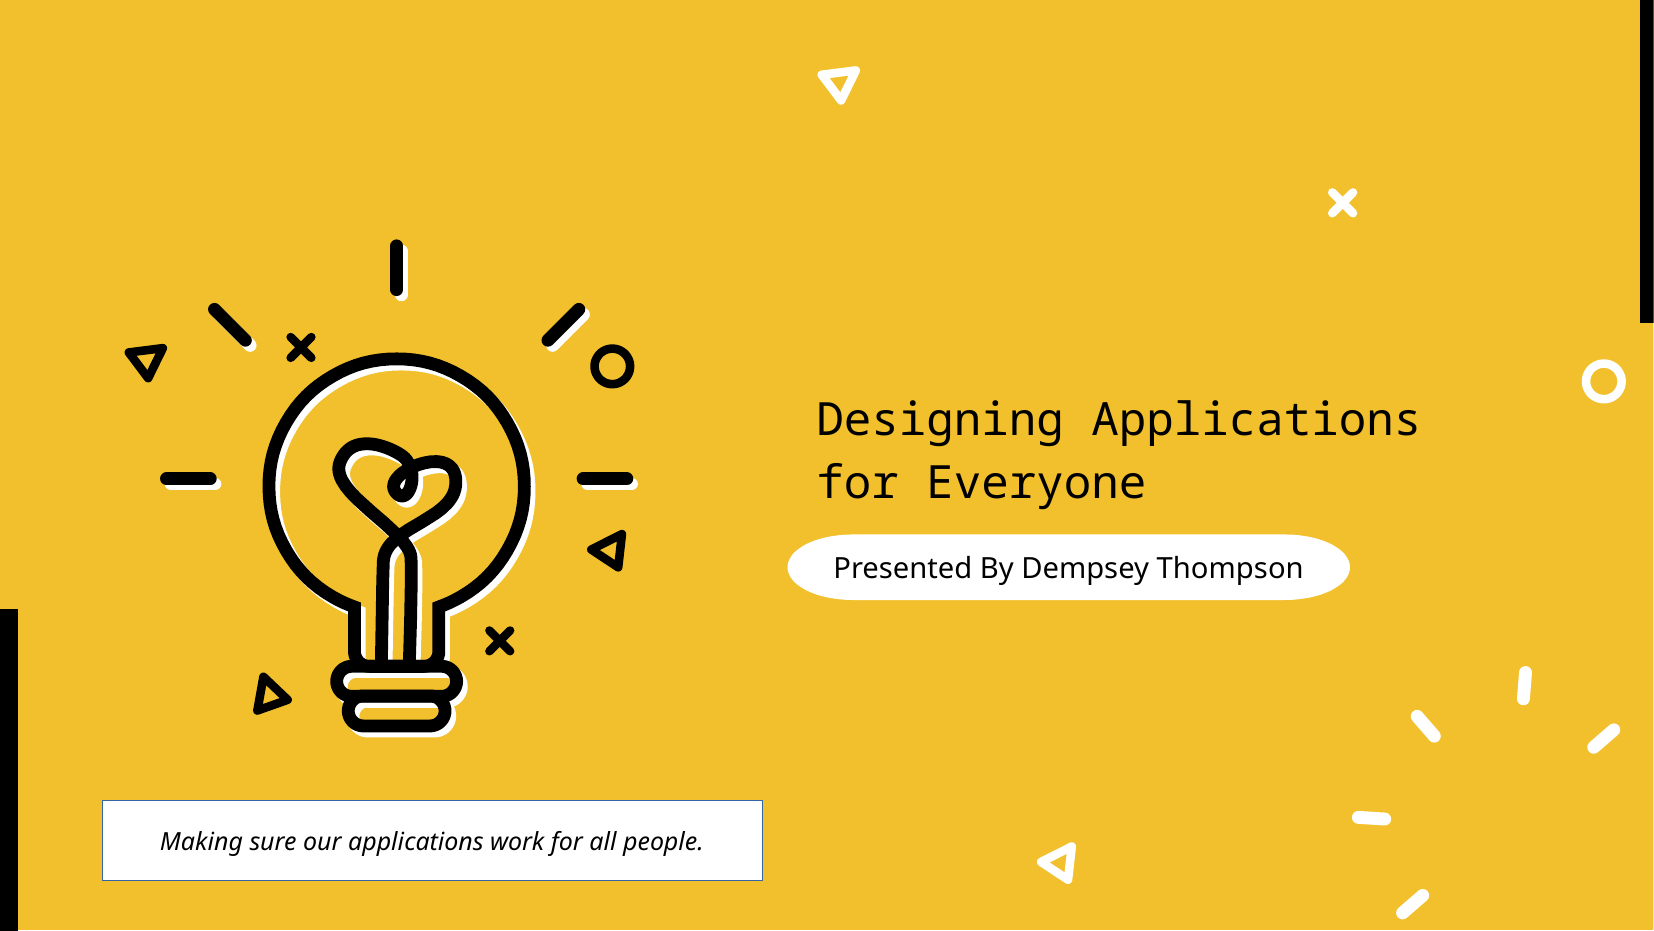

# Designing Applications for Everyone
Presented By Dempsey Thompson
Making sure our applications work for all people.